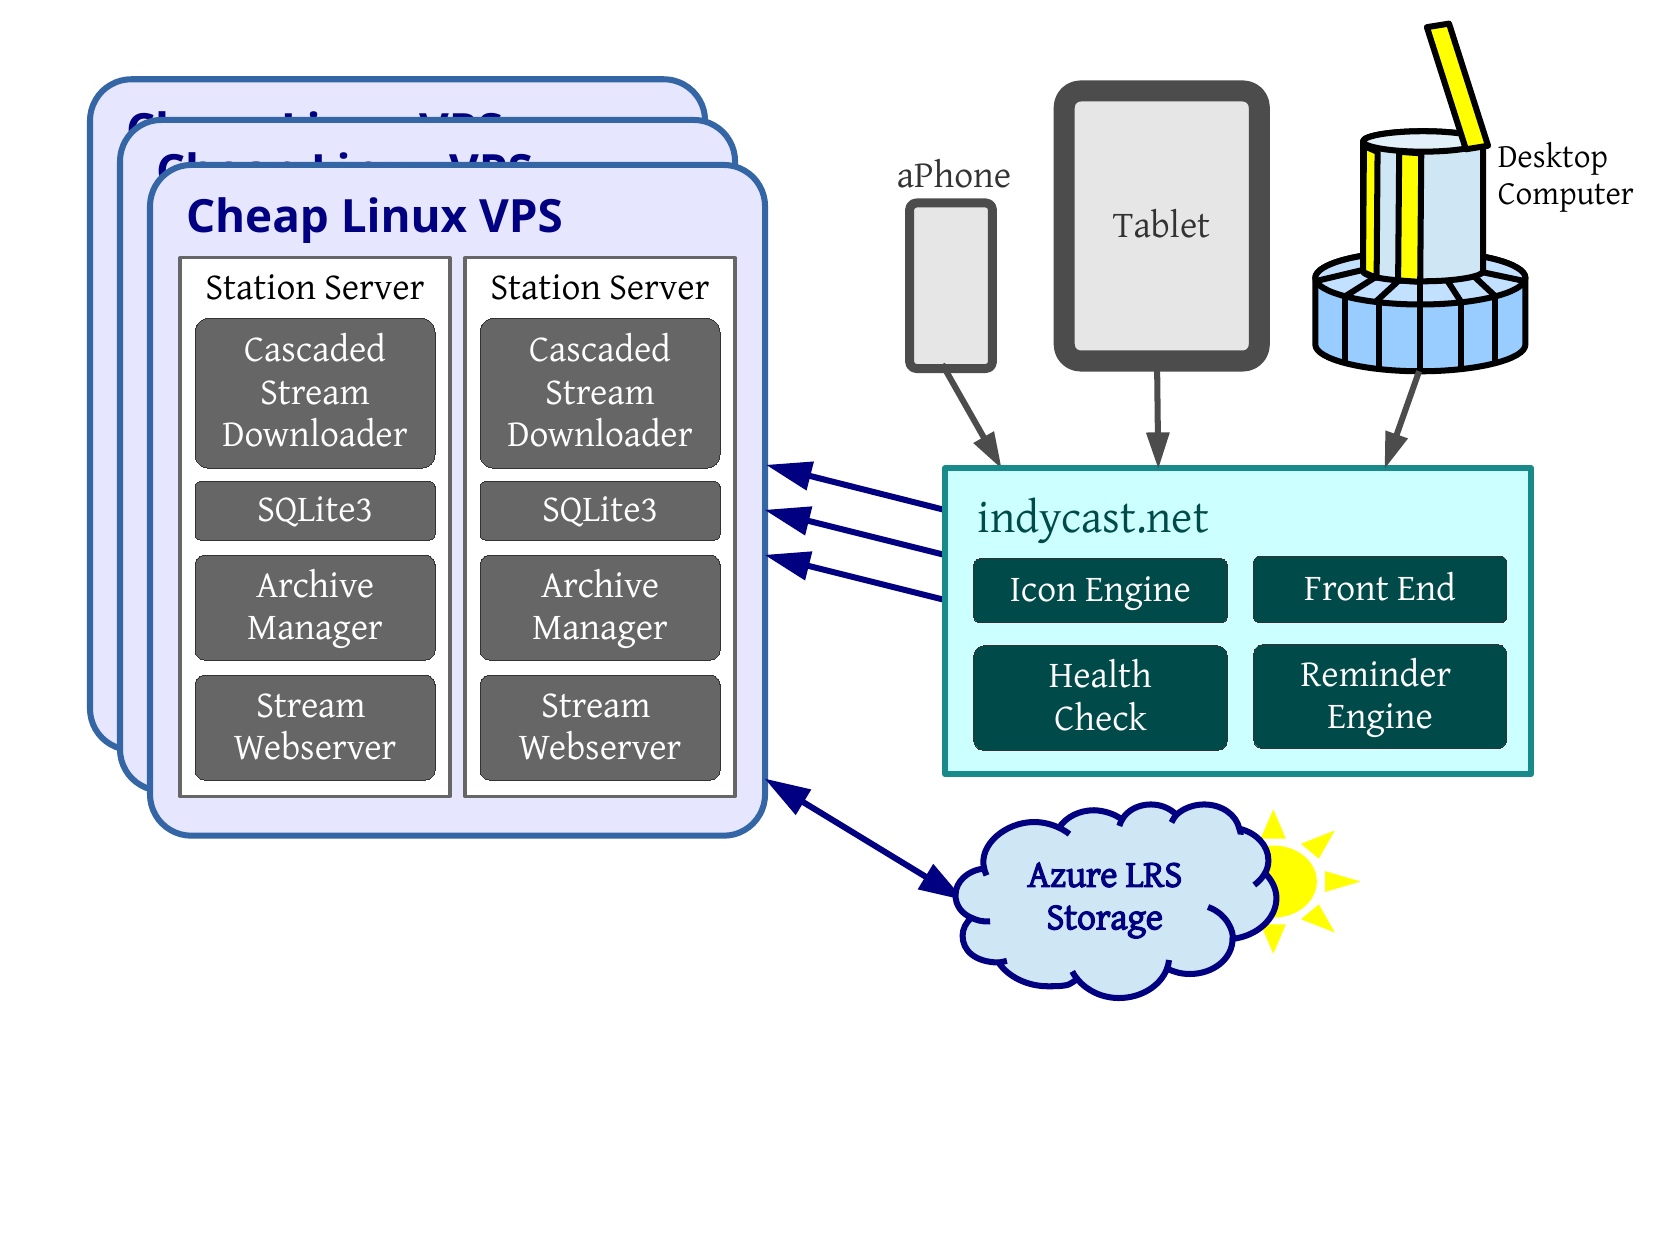

Cheap Linux VPS
Tablet
Cheap Linux VPS
Desktop Computer
aPhone
Cheap Linux VPS
Station Server
Station Server
Cascaded
Stream
Downloader
Cascaded
Stream
Downloader
indycast.net
Front End
Icon Engine
Reminder
Engine
Health
Check
SQLite3
SQLite3
Archive
Manager
Archive
Manager
Stream
Webserver
Stream
Webserver
Azure LRS
Storage